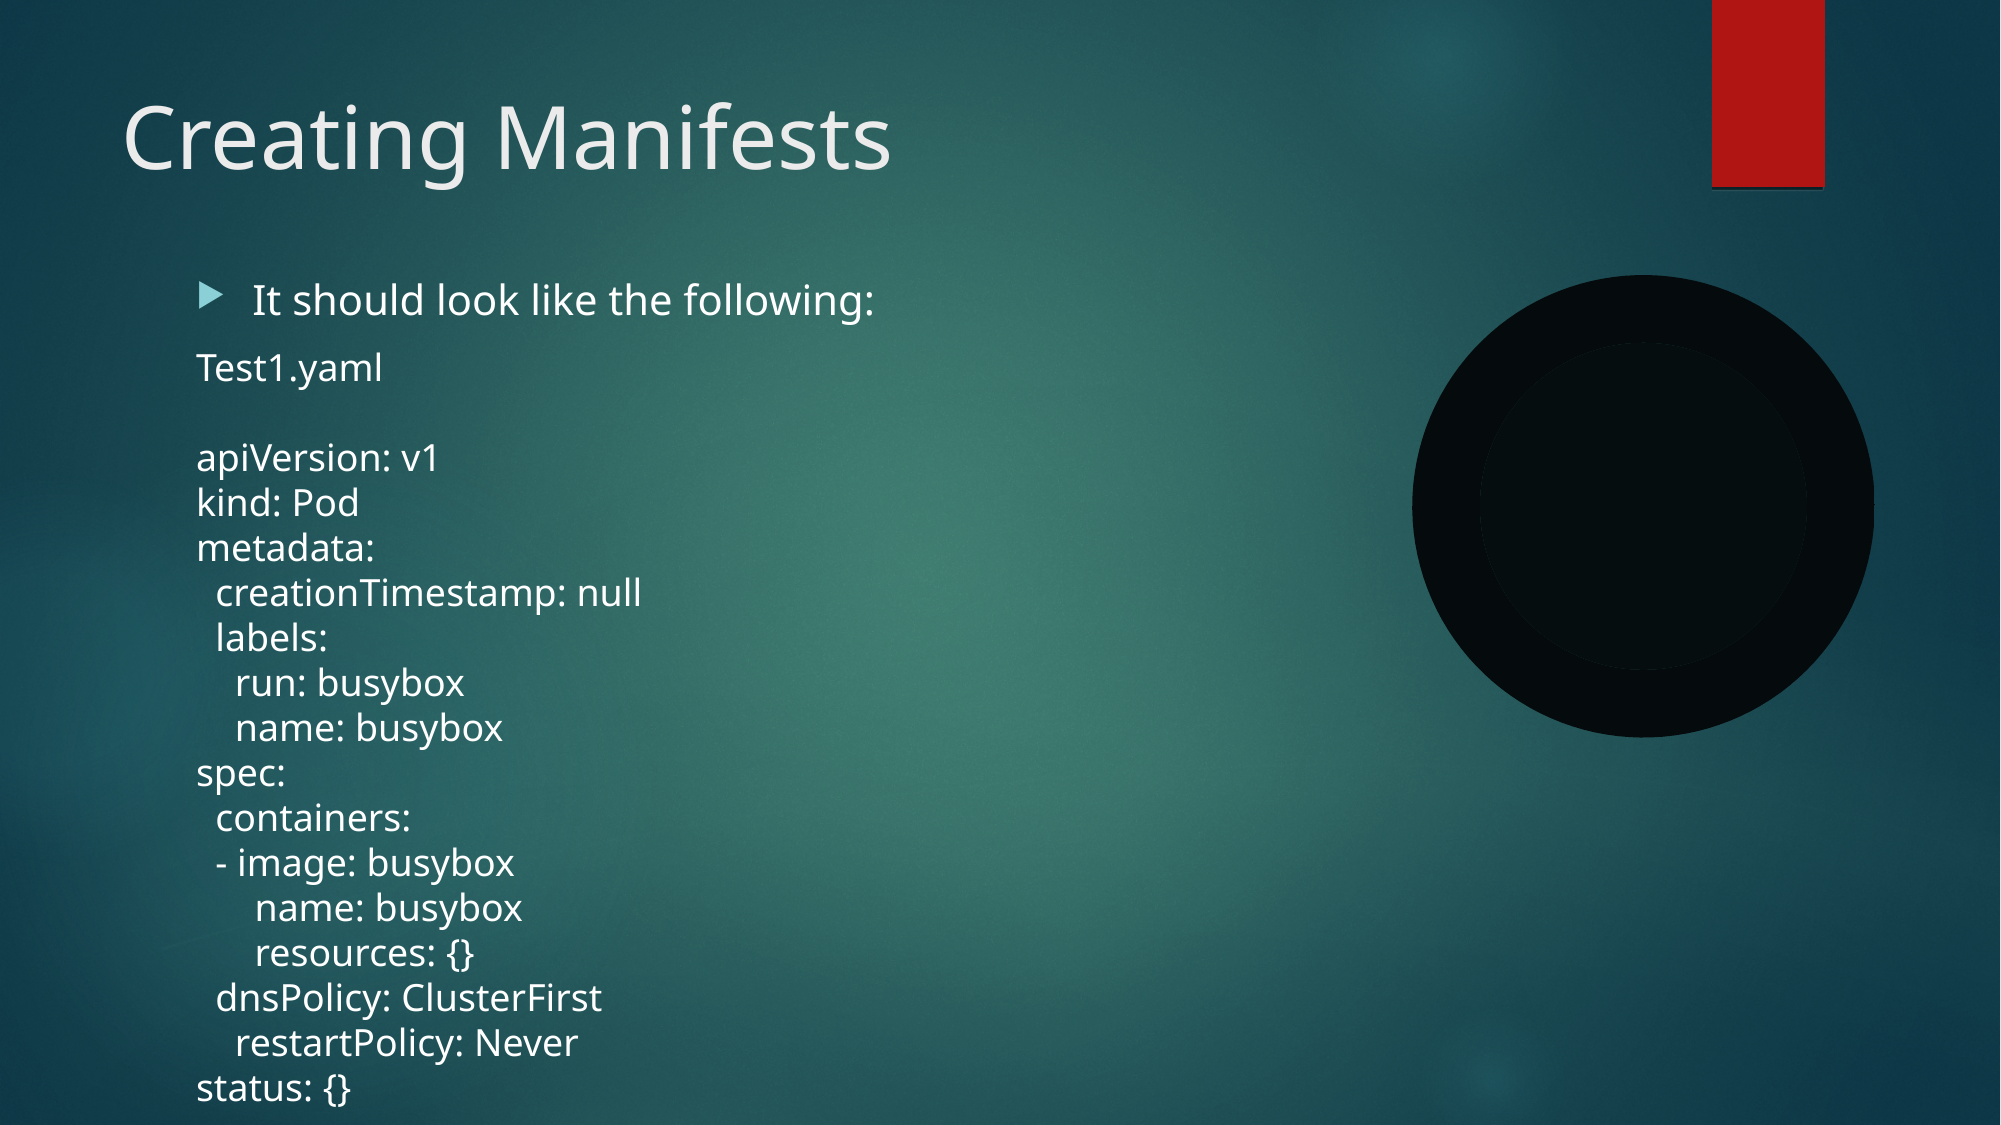

# Creating Manifests
It should look like the following:
Test1.yaml
apiVersion: v1
kind: Pod
metadata:
 creationTimestamp: null
 labels:
 run: busybox
 name: busybox
spec:
 containers:
 - image: busybox
 name: busybox
 resources: {}
 dnsPolicy: ClusterFirst
 restartPolicy: Never
status: {}